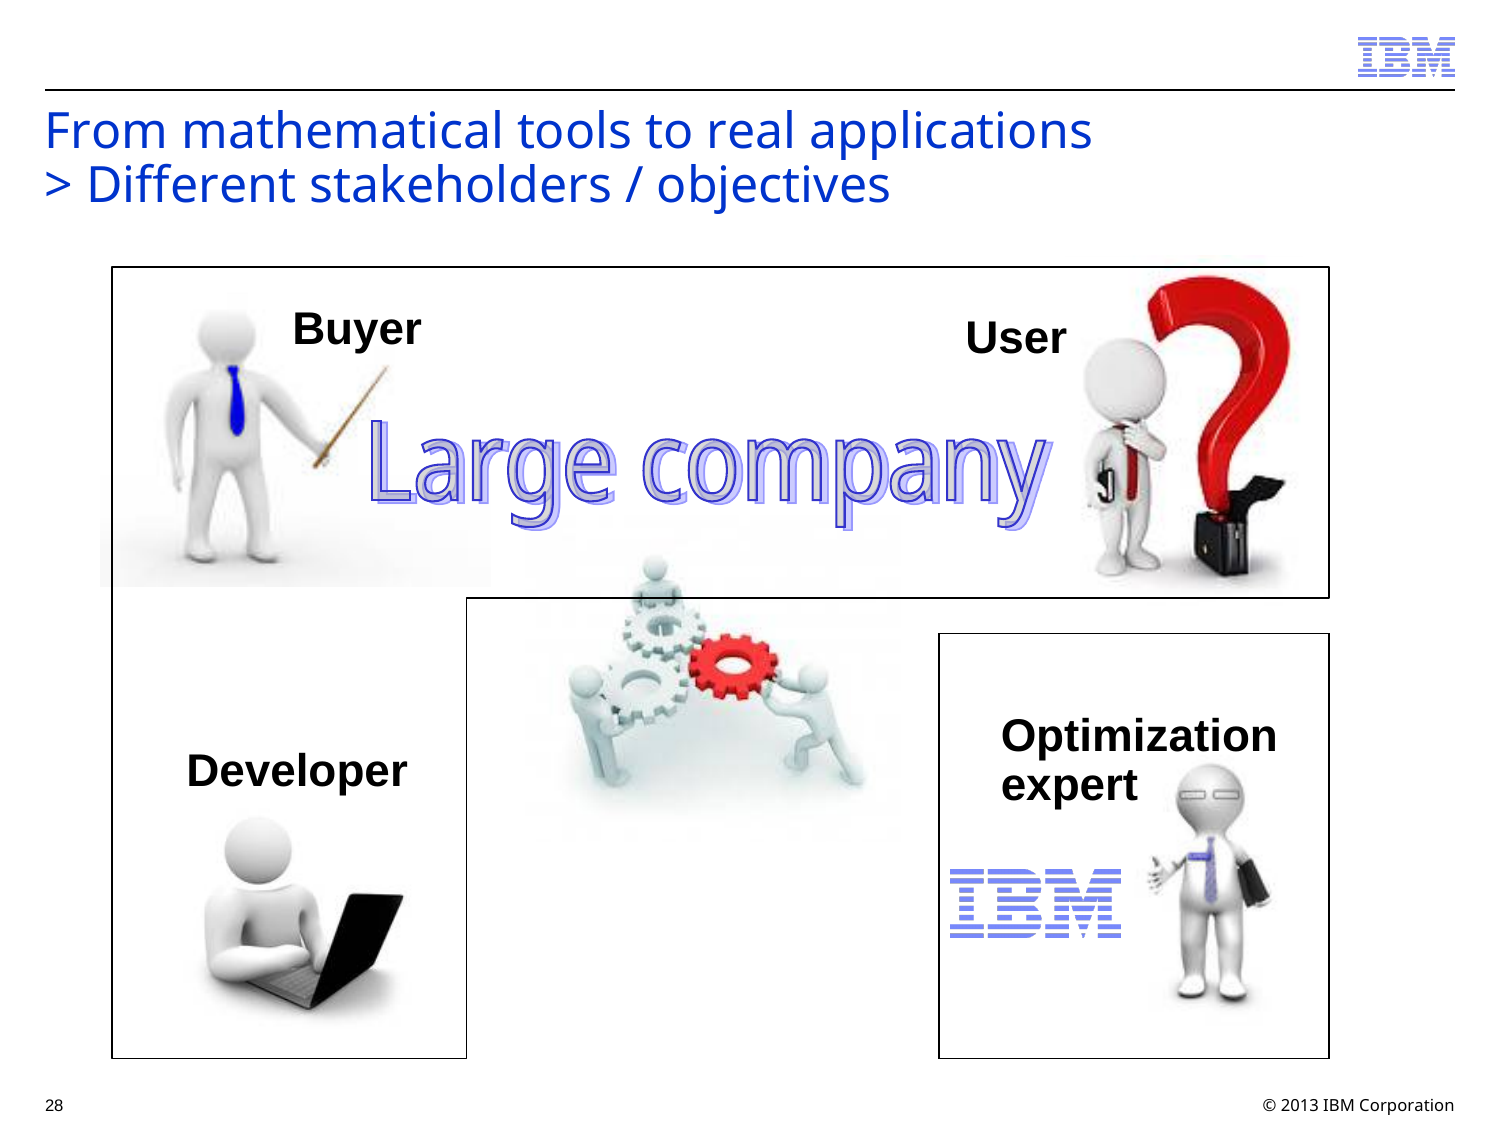

# From mathematical tools to real applications > Different stakeholders / objectives
User
Buyer
Large company
Optimization
expert
Developer
28